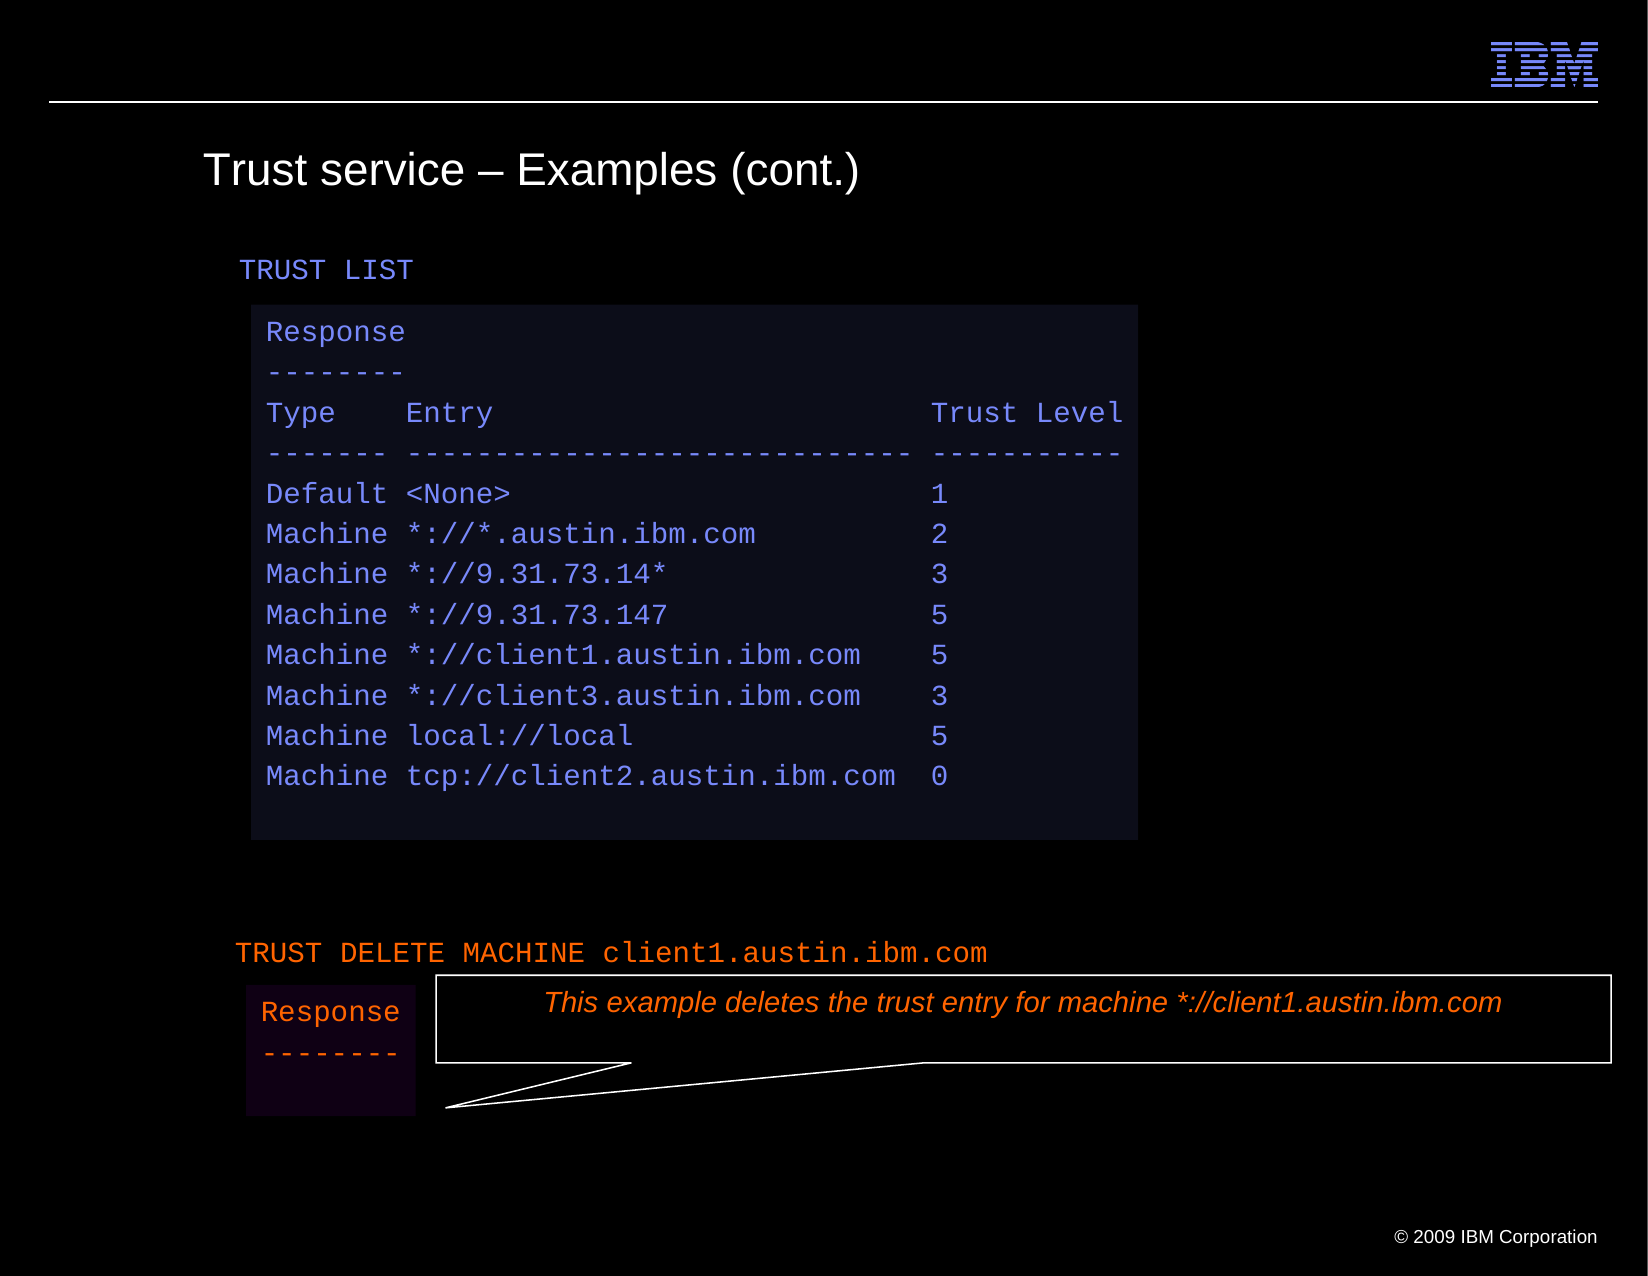

# Trust service – Examples (cont.)
TRUST LIST
Response
--------
Type Entry Trust Level
------- ----------------------------- -----------
Default <None> 1
Machine *://*.austin.ibm.com 2
Machine *://9.31.73.14* 3
Machine *://9.31.73.147 5
Machine *://client1.austin.ibm.com 5
Machine *://client3.austin.ibm.com 3
Machine local://local 5
Machine tcp://client2.austin.ibm.com 0
TRUST DELETE MACHINE client1.austin.ibm.com
This example deletes the trust entry for machine *://client1.austin.ibm.com
Response
--------